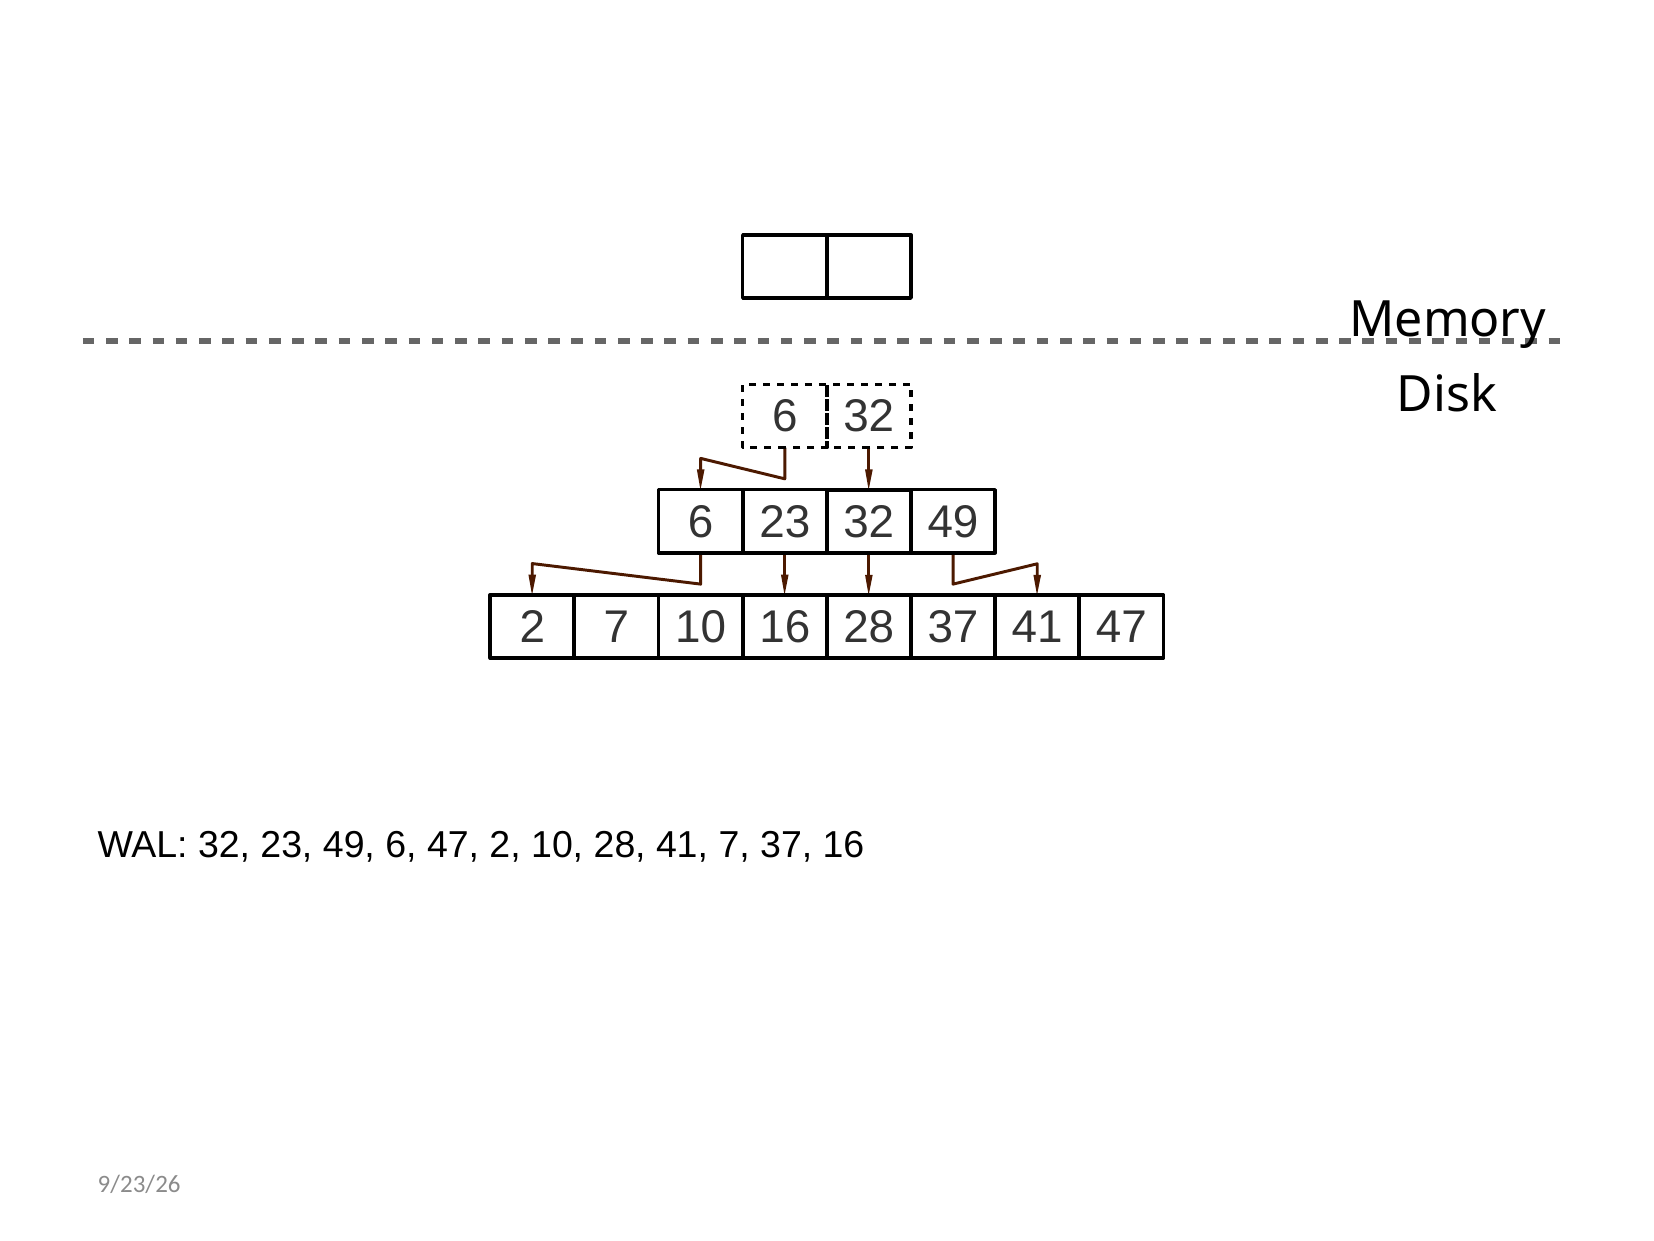

Memory
Disk
6
32
6
23
49
32
2
7
16
10
37
28
47
41
WAL: 32, 23, 49, 6, 47, 2, 10, 28, 41, 7, 37, 16